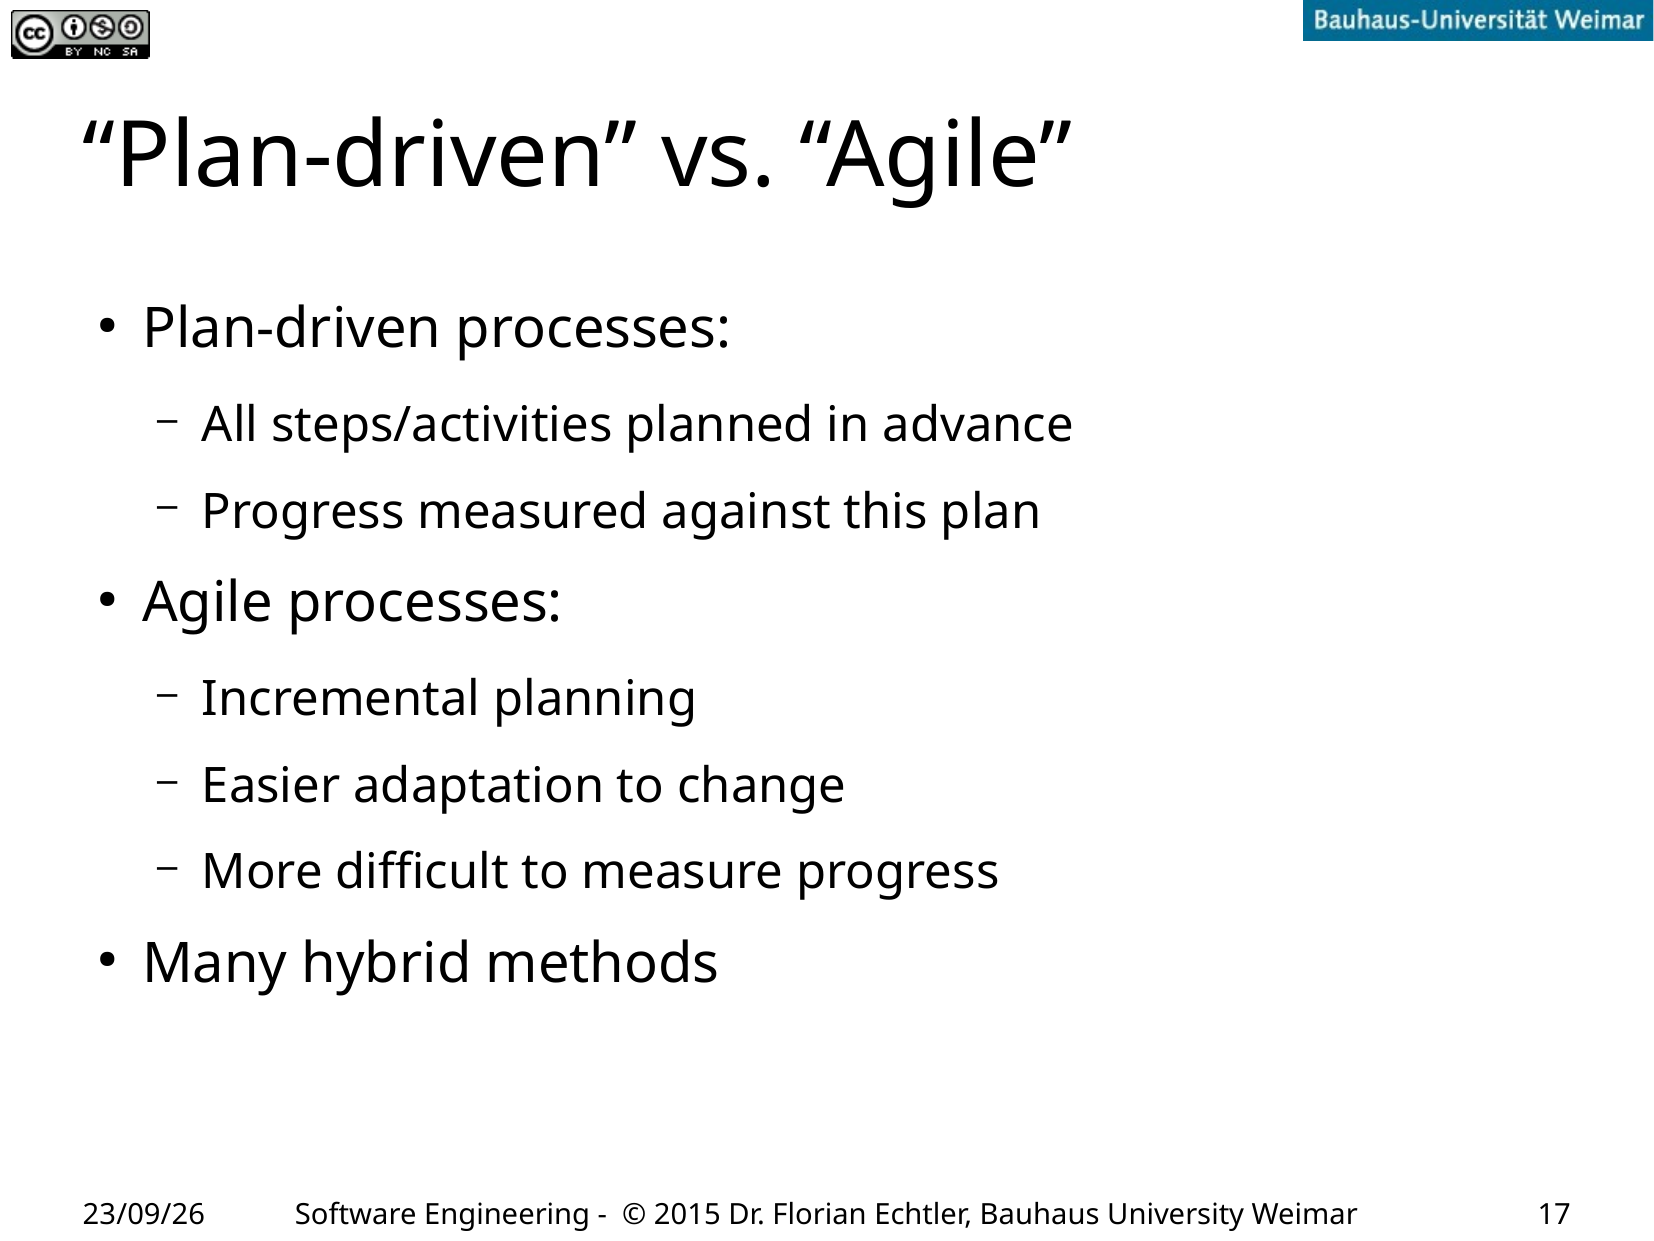

# “Plan-driven” vs. “Agile”
Plan-driven processes:
All steps/activities planned in advance
Progress measured against this plan
Agile processes:
Incremental planning
Easier adaptation to change
More difficult to measure progress
Many hybrid methods
Software Engineering - © 2015 Dr. Florian Echtler, Bauhaus University Weimar
17